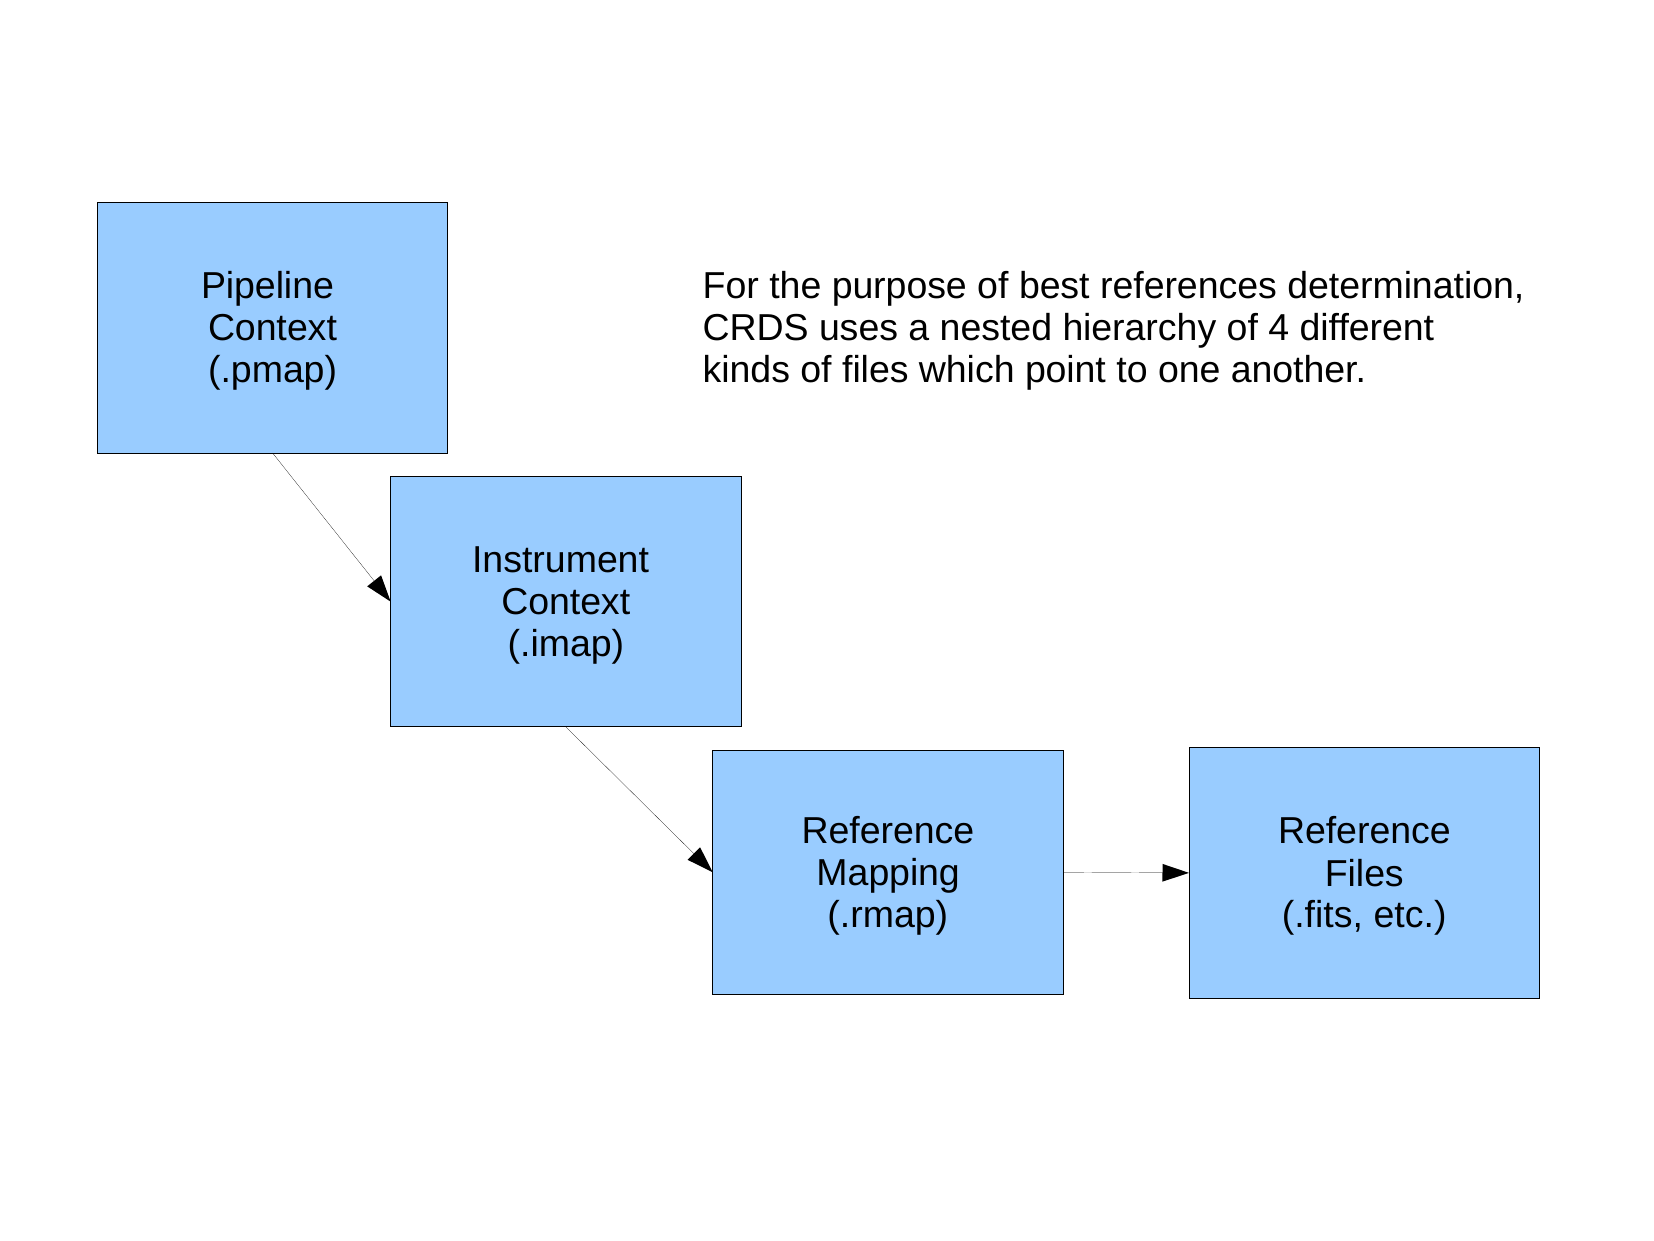

#
Pipeline Context
(.pmap)
Pipeline
Context
(.pmap)
For the purpose of best references determination,
CRDS uses a nested hierarchy of 4 different
kinds of files which point to one another.
Instrument
Context
(.imap)
Reference
Files
(.fits, etc.)
Reference
Mapping
(.rmap)